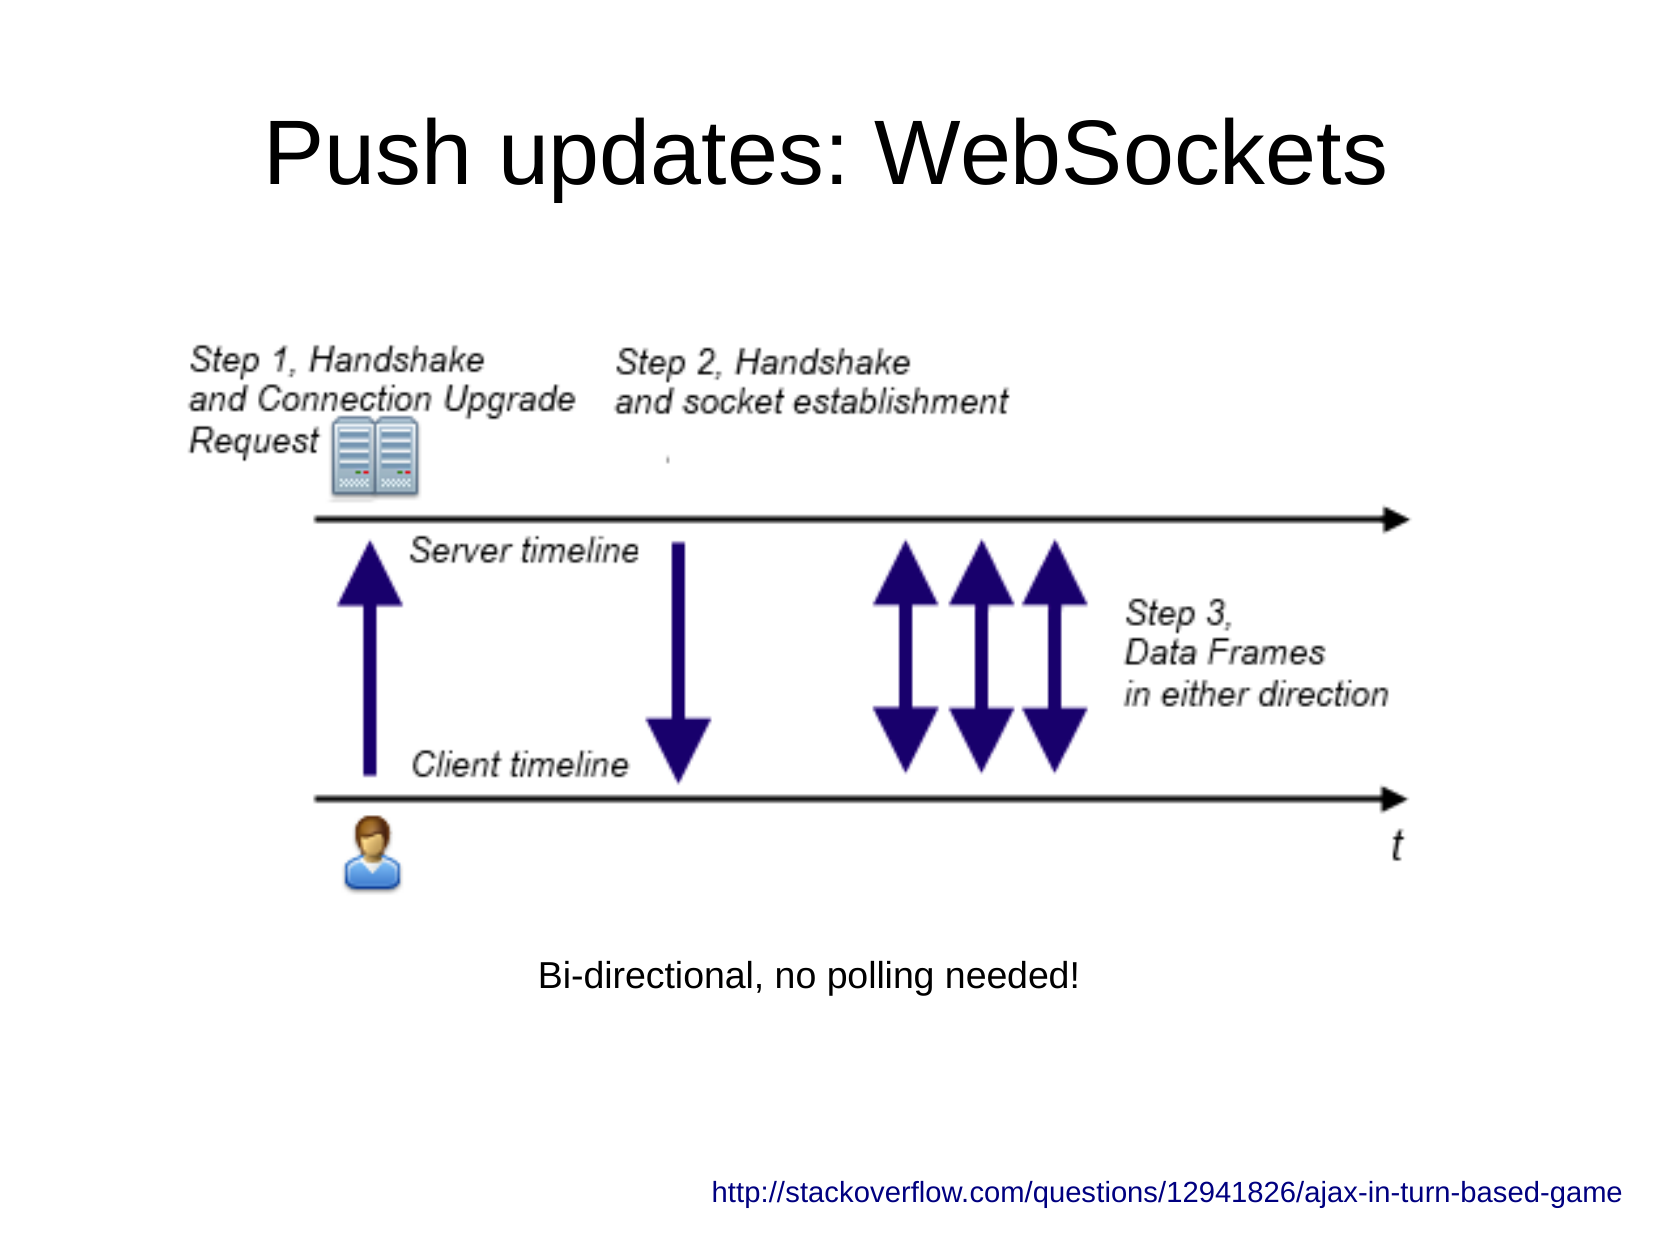

# Push updates: WebSockets
Bi-directional, no polling needed!
http://stackoverflow.com/questions/12941826/ajax-in-turn-based-game